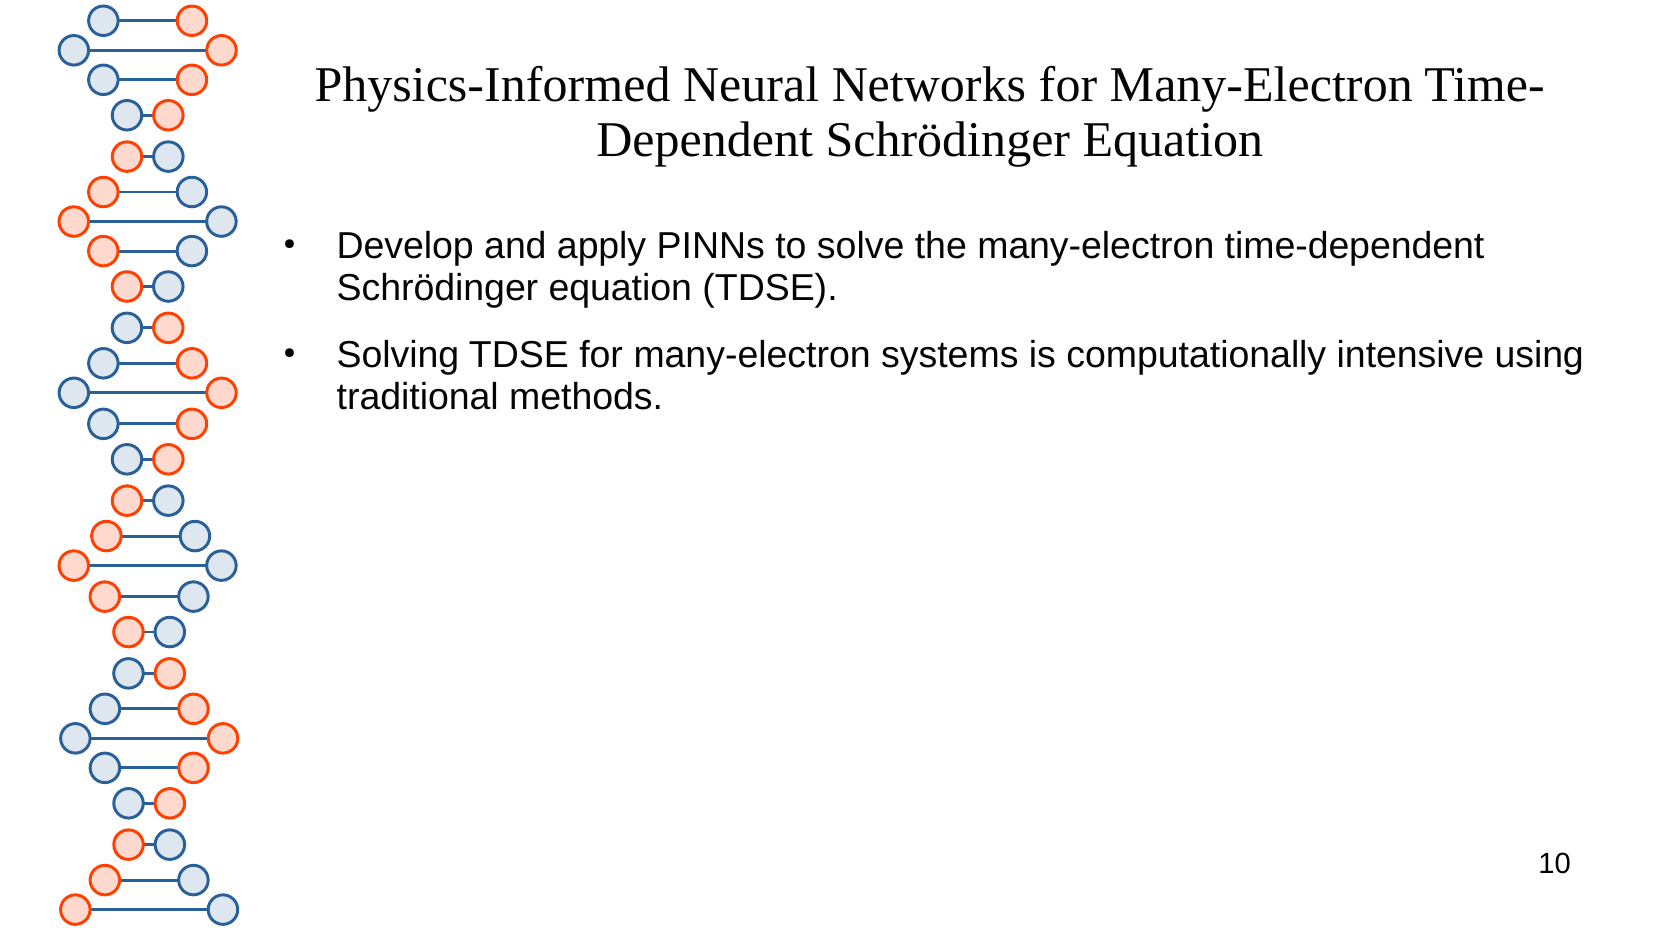

# Physics-Informed Neural Networks for Many-Electron Time-Dependent Schrödinger Equation
Develop and apply PINNs to solve the many-electron time-dependent Schrödinger equation (TDSE).
Solving TDSE for many-electron systems is computationally intensive using traditional methods.
10